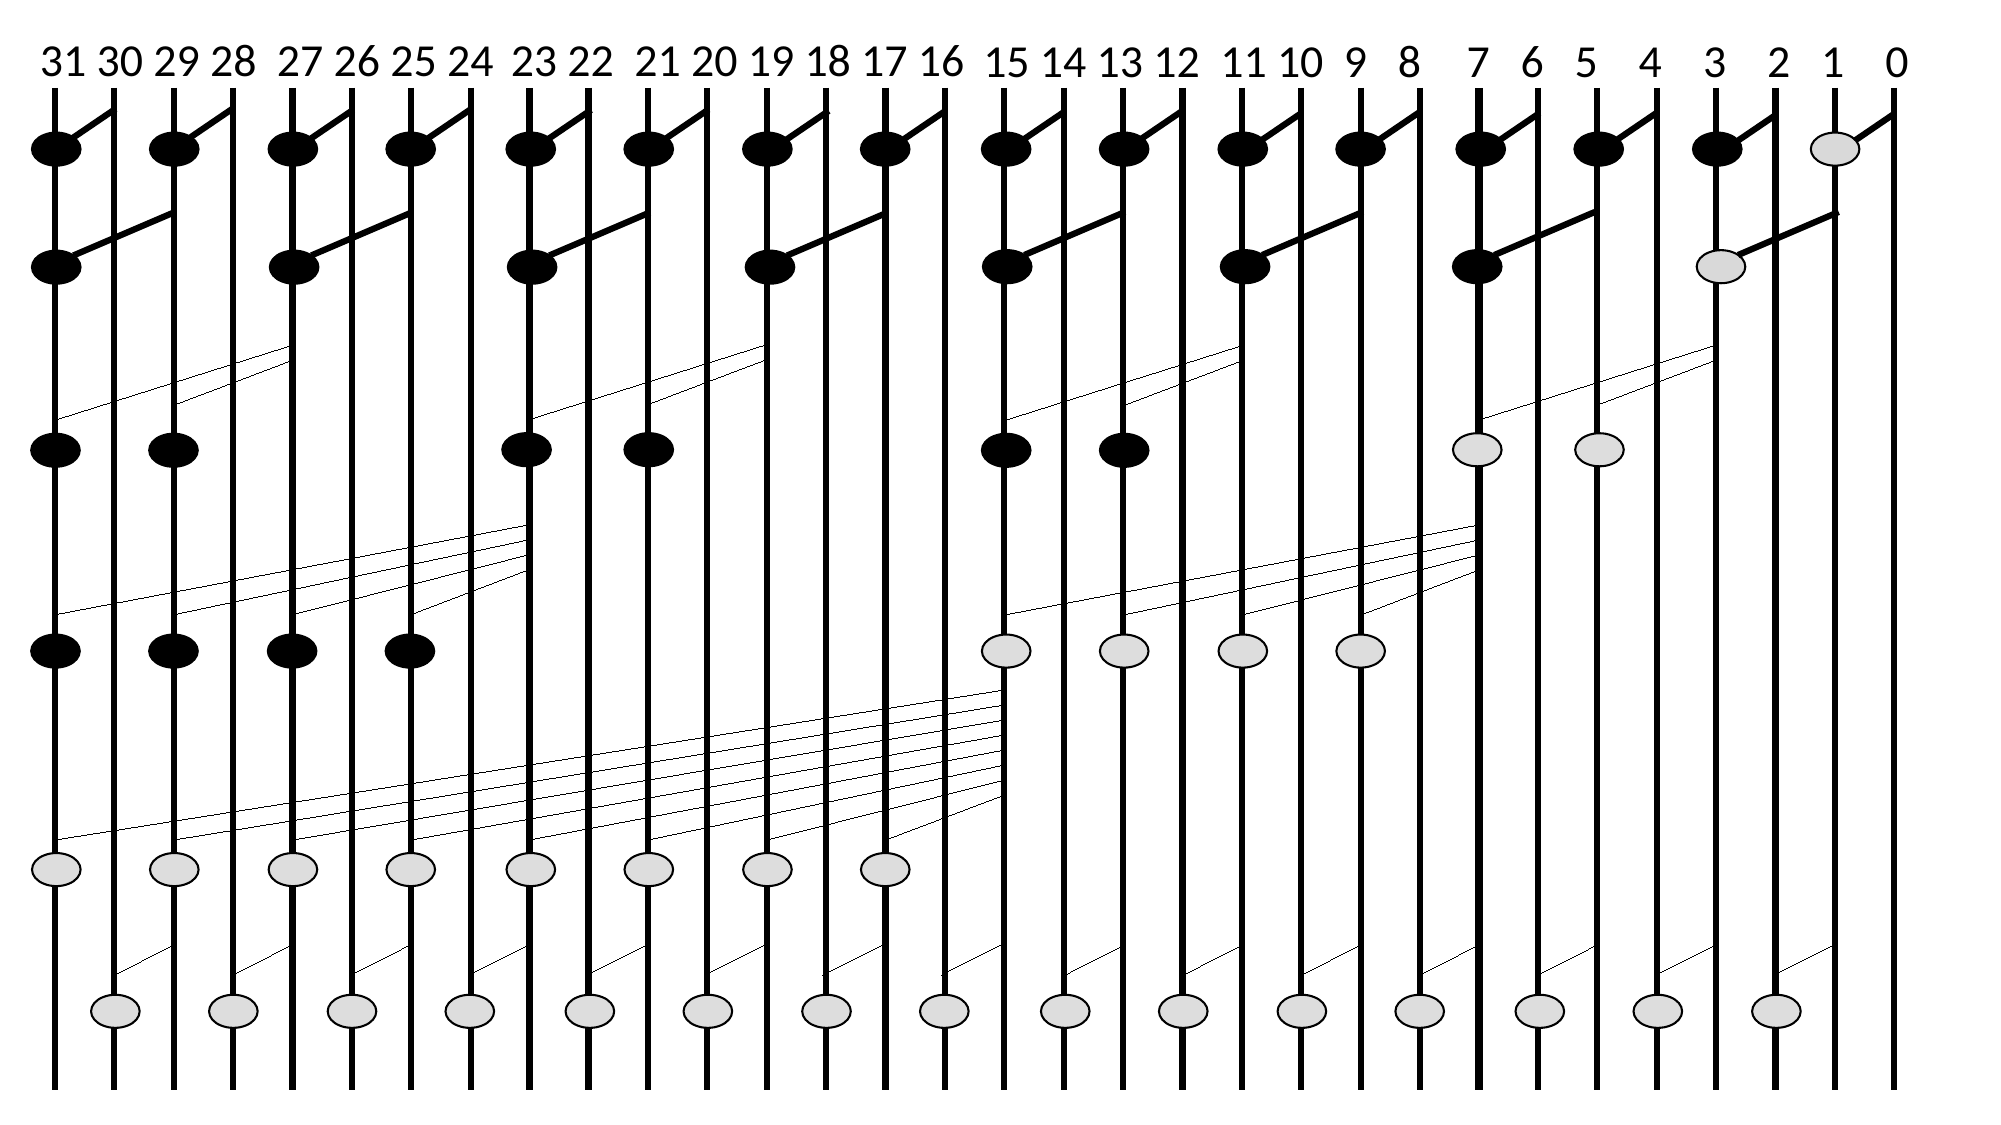

31 30 29 28 27 26 25 24
 23 22 21 20 19 18 17 16
 15 14 13 12 11 10 9 8
7 6 5 4 3 2 1 0